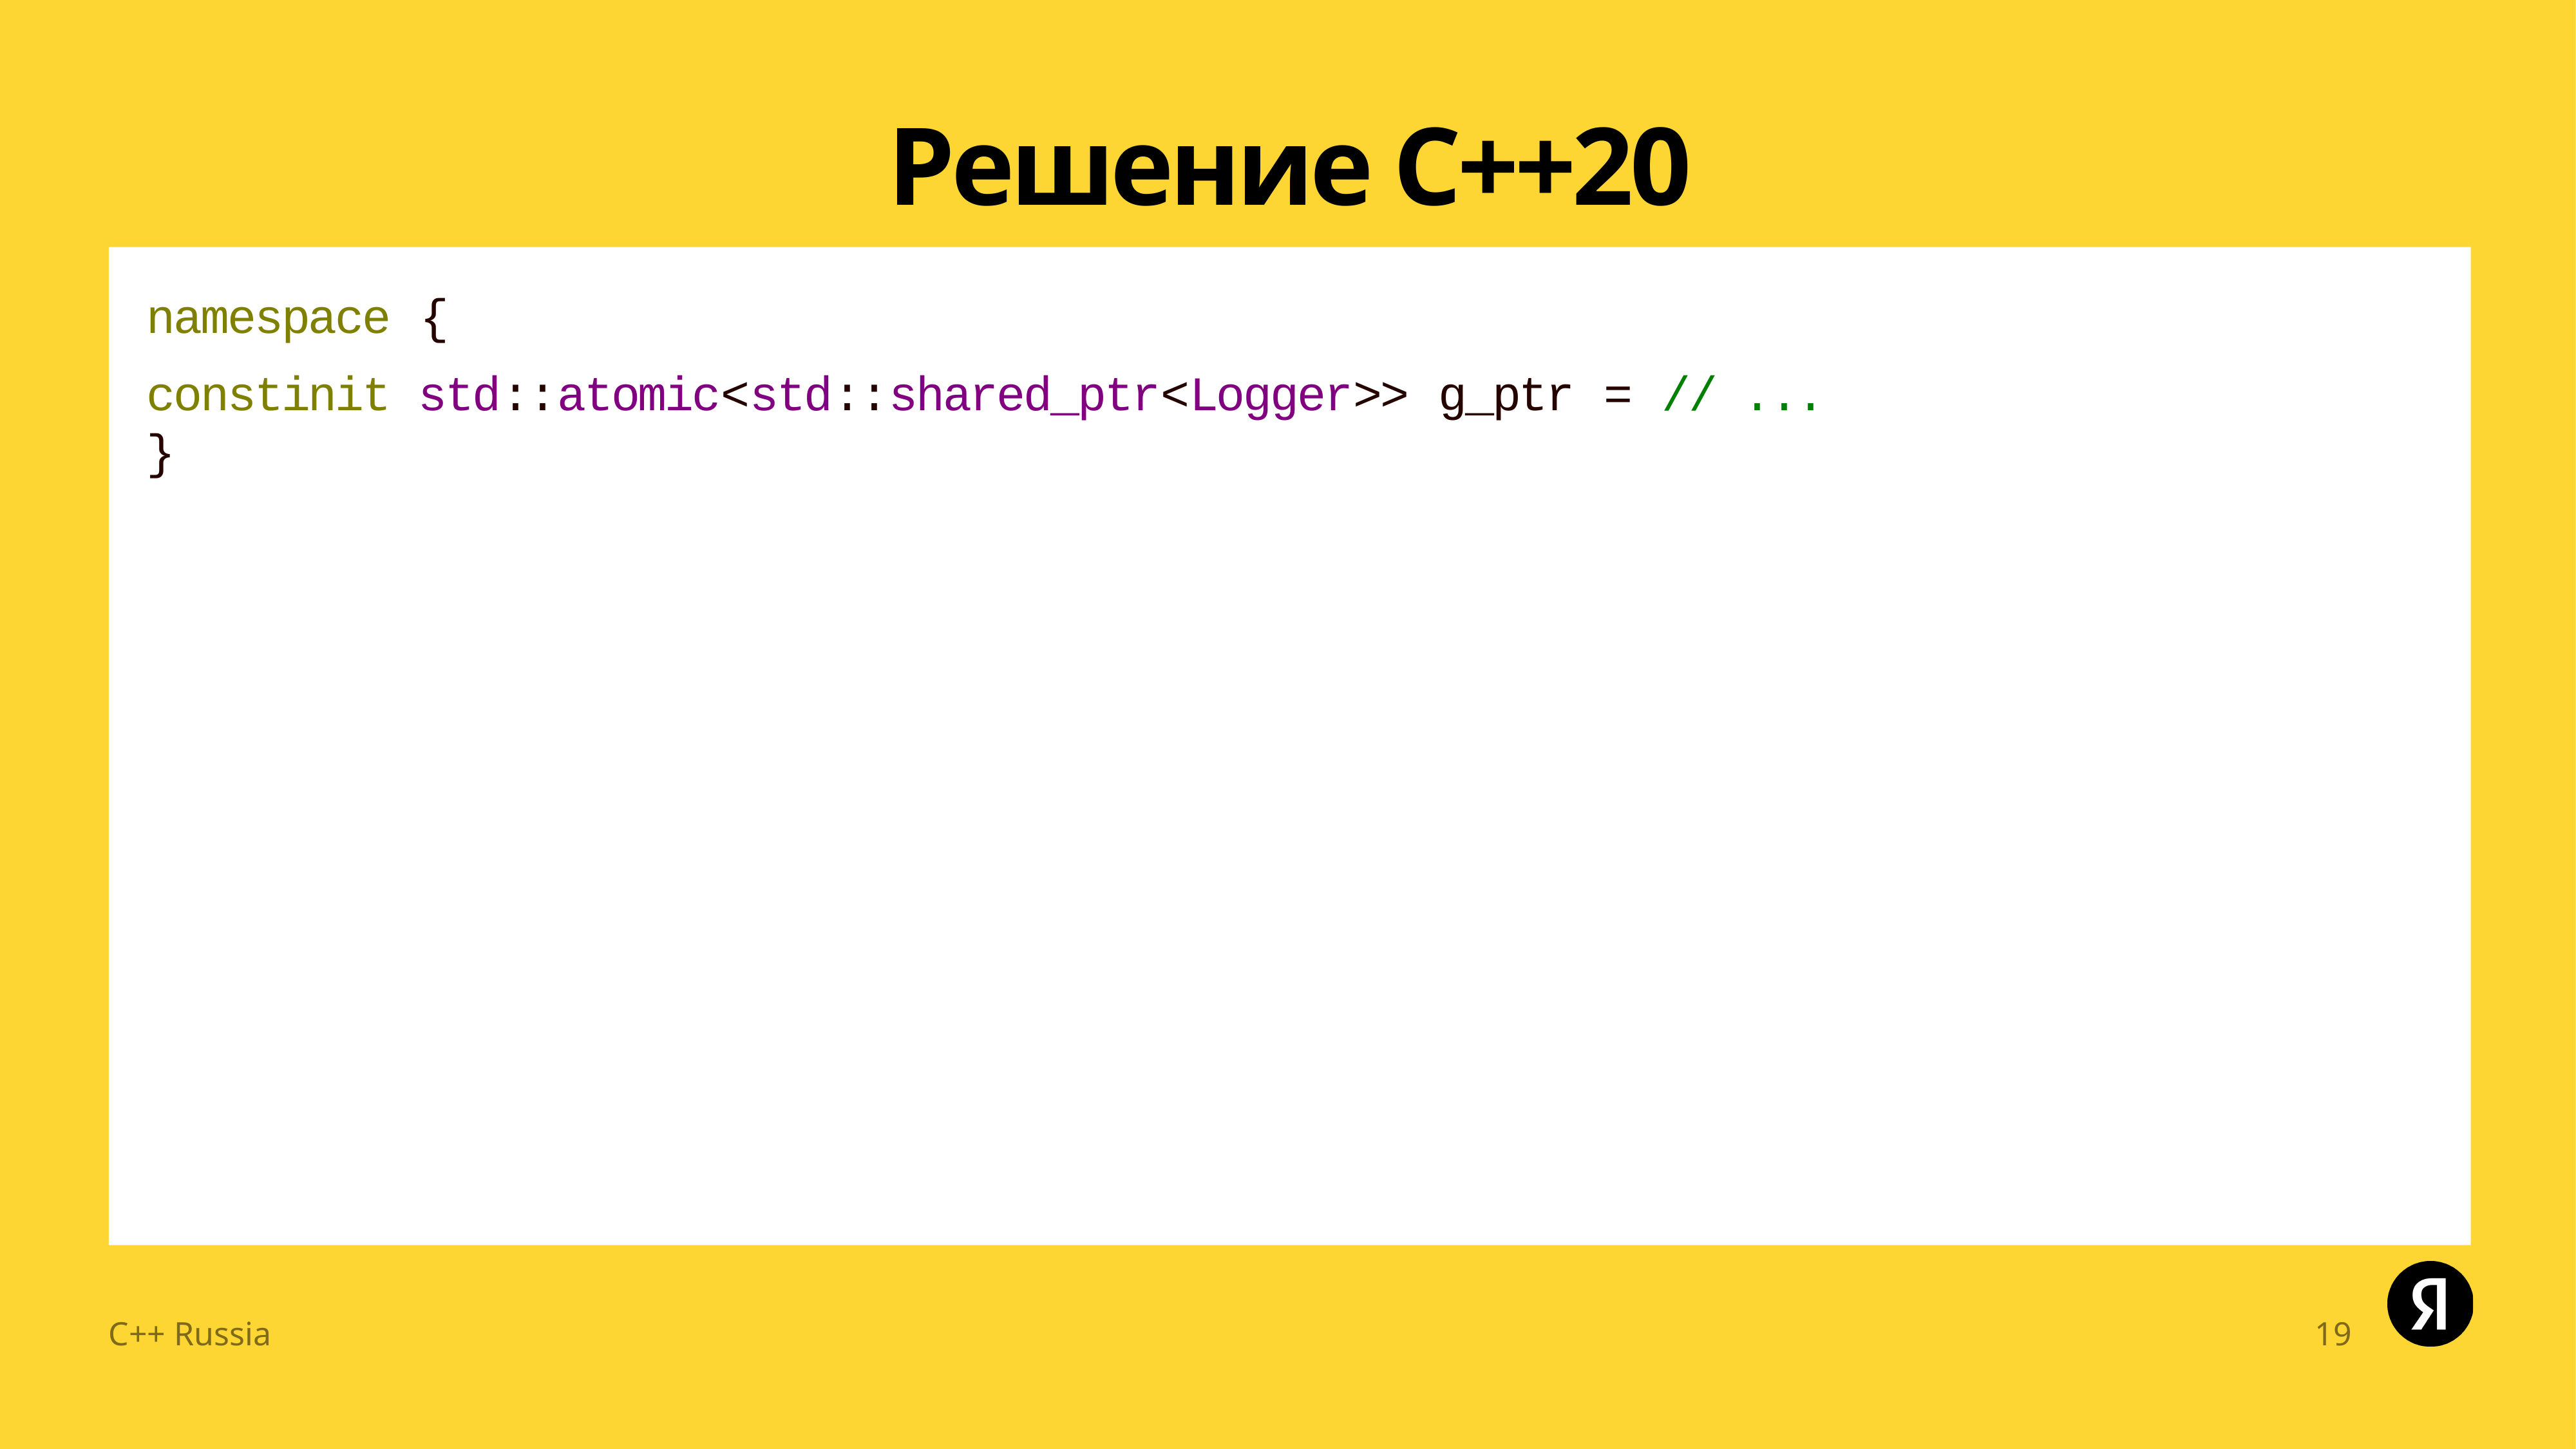

Решение C++20
# namespace {
constinit std::atomic<std::shared_ptr<Logger>> g_ptr = // ...
}
C++ Russia
19